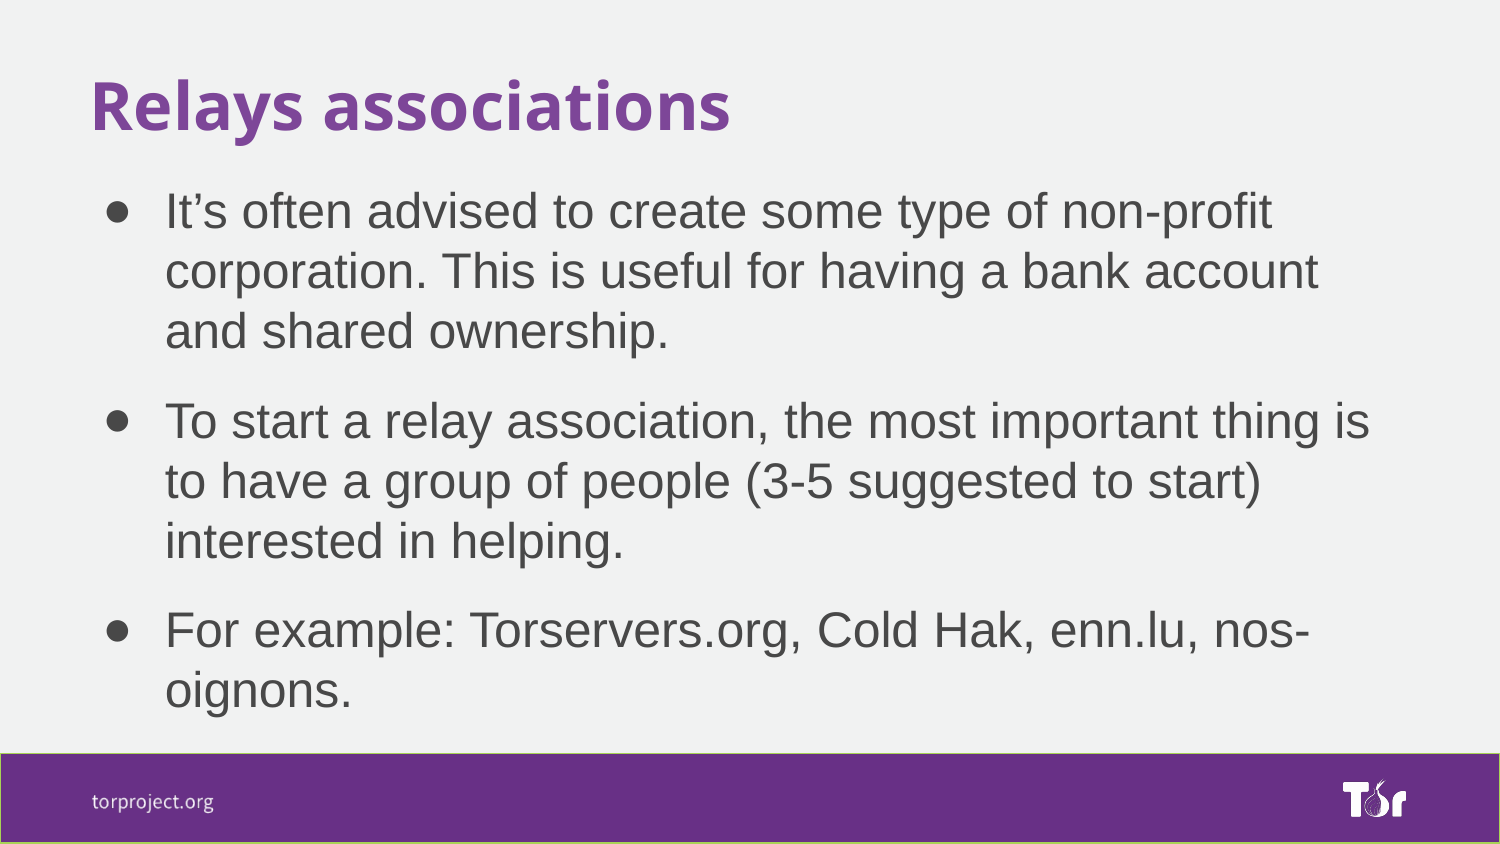

Relays associations
It’s often advised to create some type of non-profit corporation. This is useful for having a bank account and shared ownership.
To start a relay association, the most important thing is to have a group of people (3-5 suggested to start) interested in helping.
For example: Torservers.org, Cold Hak, enn.lu, nos-oignons.